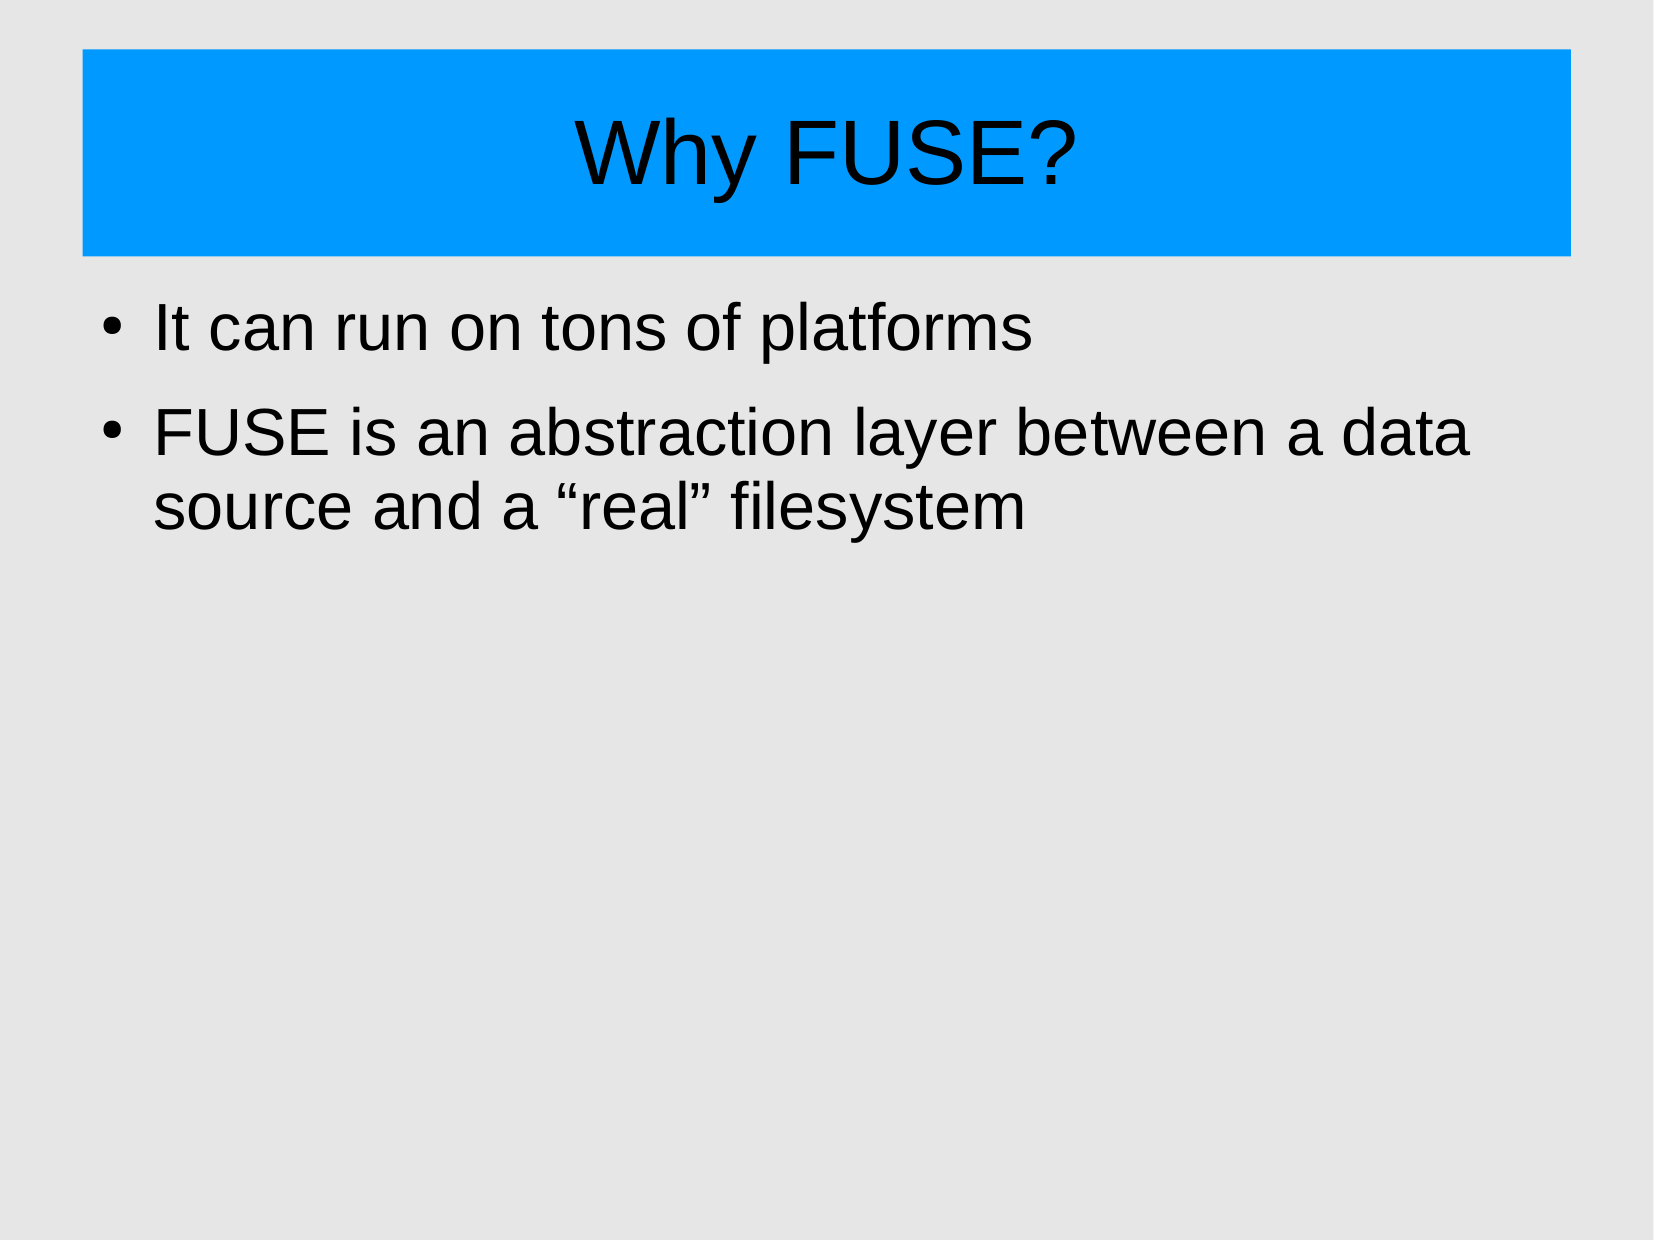

# Why FUSE?
It can run on tons of platforms
FUSE is an abstraction layer between a data source and a “real” filesystem